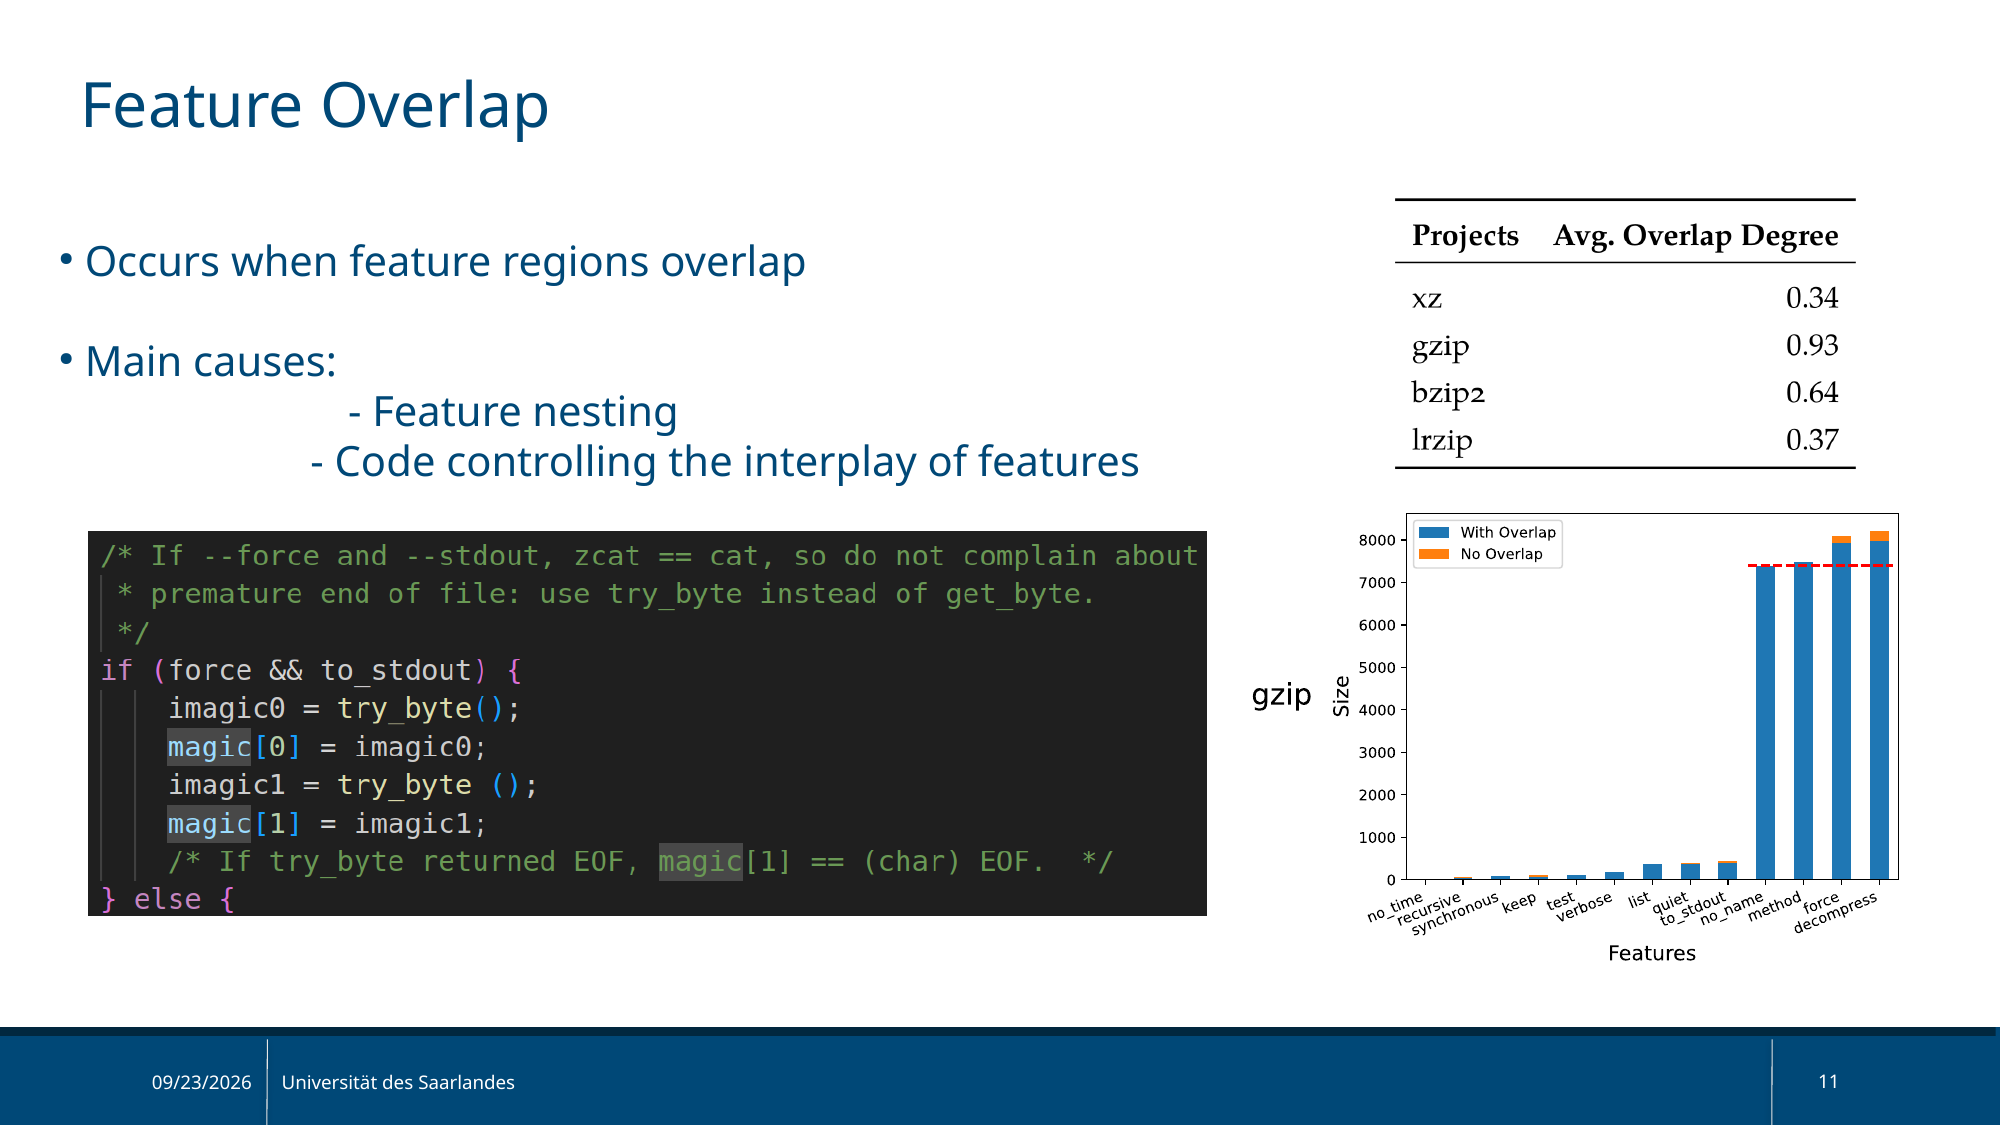

# Feature Overlap
 Occurs when feature regions overlap
 Main causes:
 		 - Feature nesting
 - Code controlling the interplay of features
Universität des Saarlandes